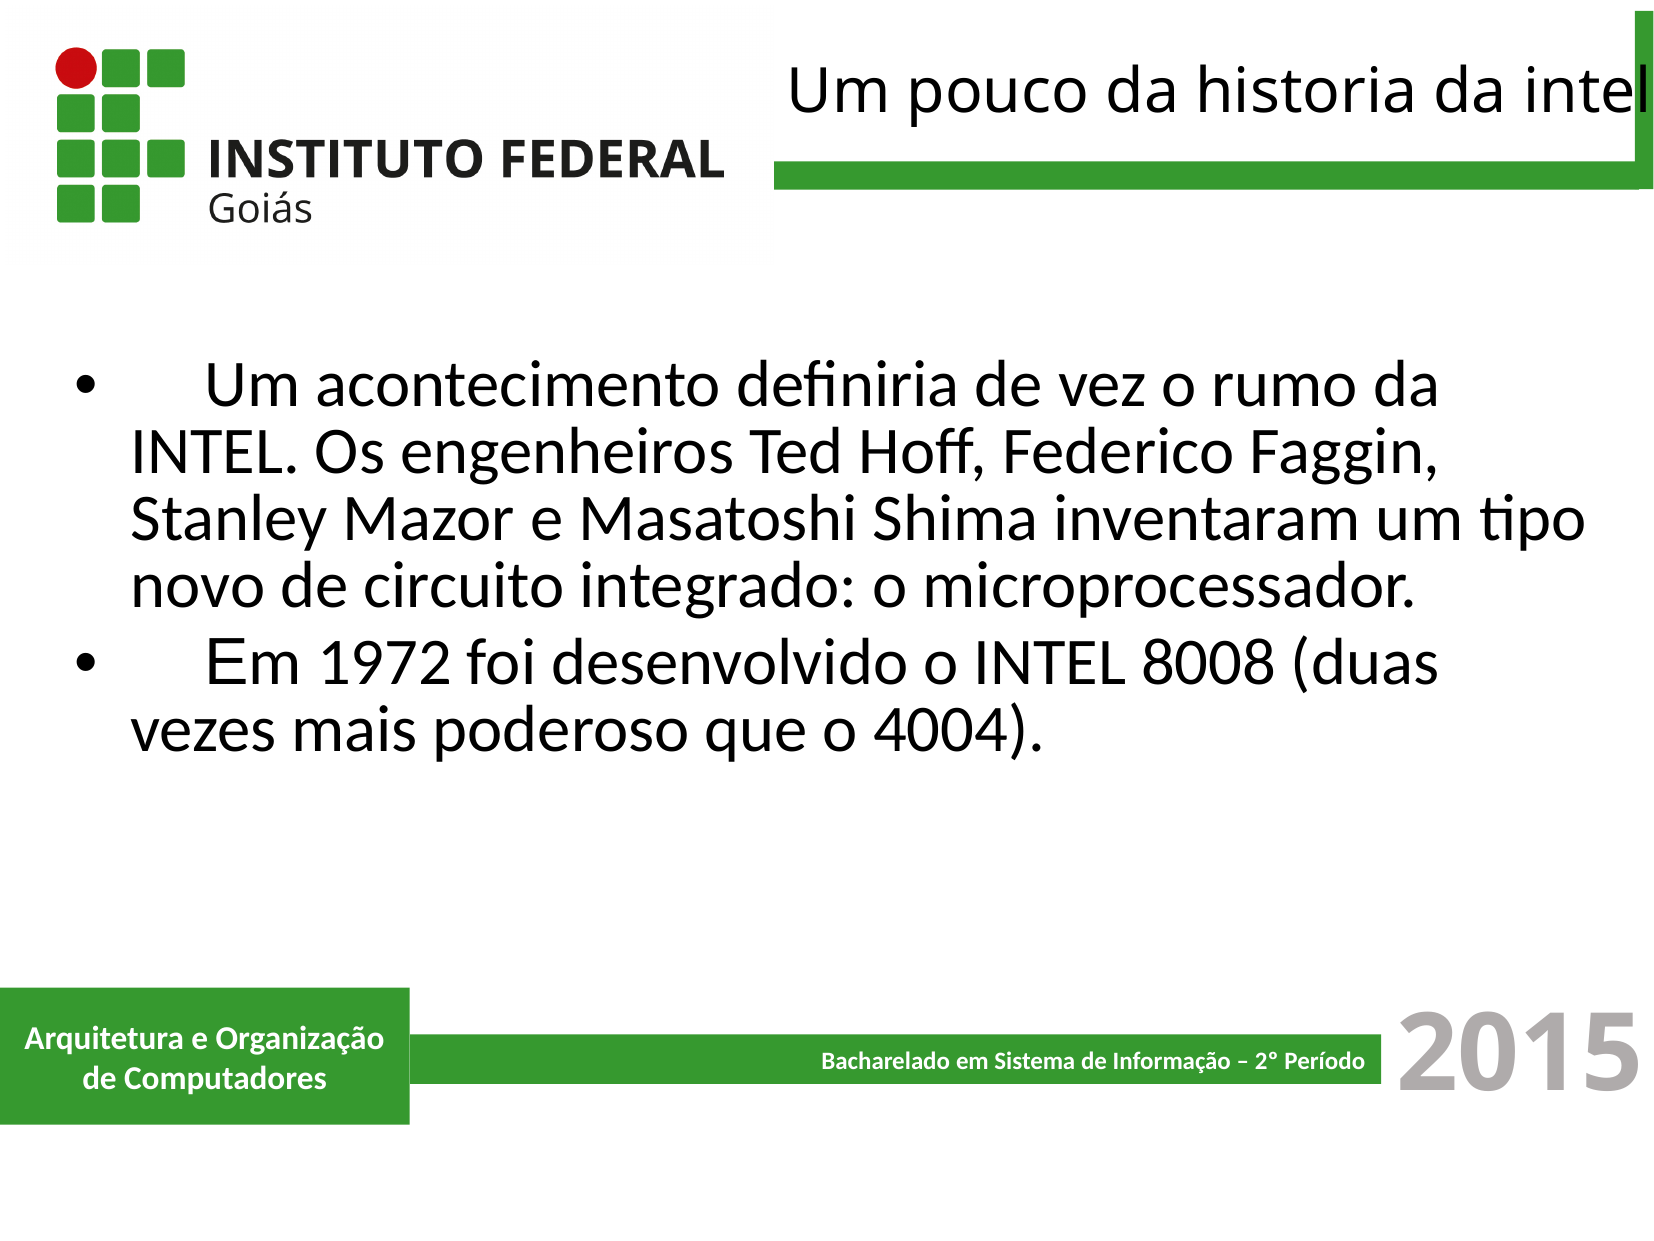

Um pouco da historia da intel
•	Um acontecimento definiria de vez o rumo da INTEL. Os engenheiros Ted Hoff, Federico Faggin, Stanley Mazor e Masatoshi Shima inventaram um tipo novo de circuito integrado: o microprocessador.
•	Em 1972 foi desenvolvido o INTEL 8008 (duas vezes mais poderoso que o 4004).
2015
Arquitetura e Organização de Computadores
Bacharelado em Sistema de Informação – 2º Período